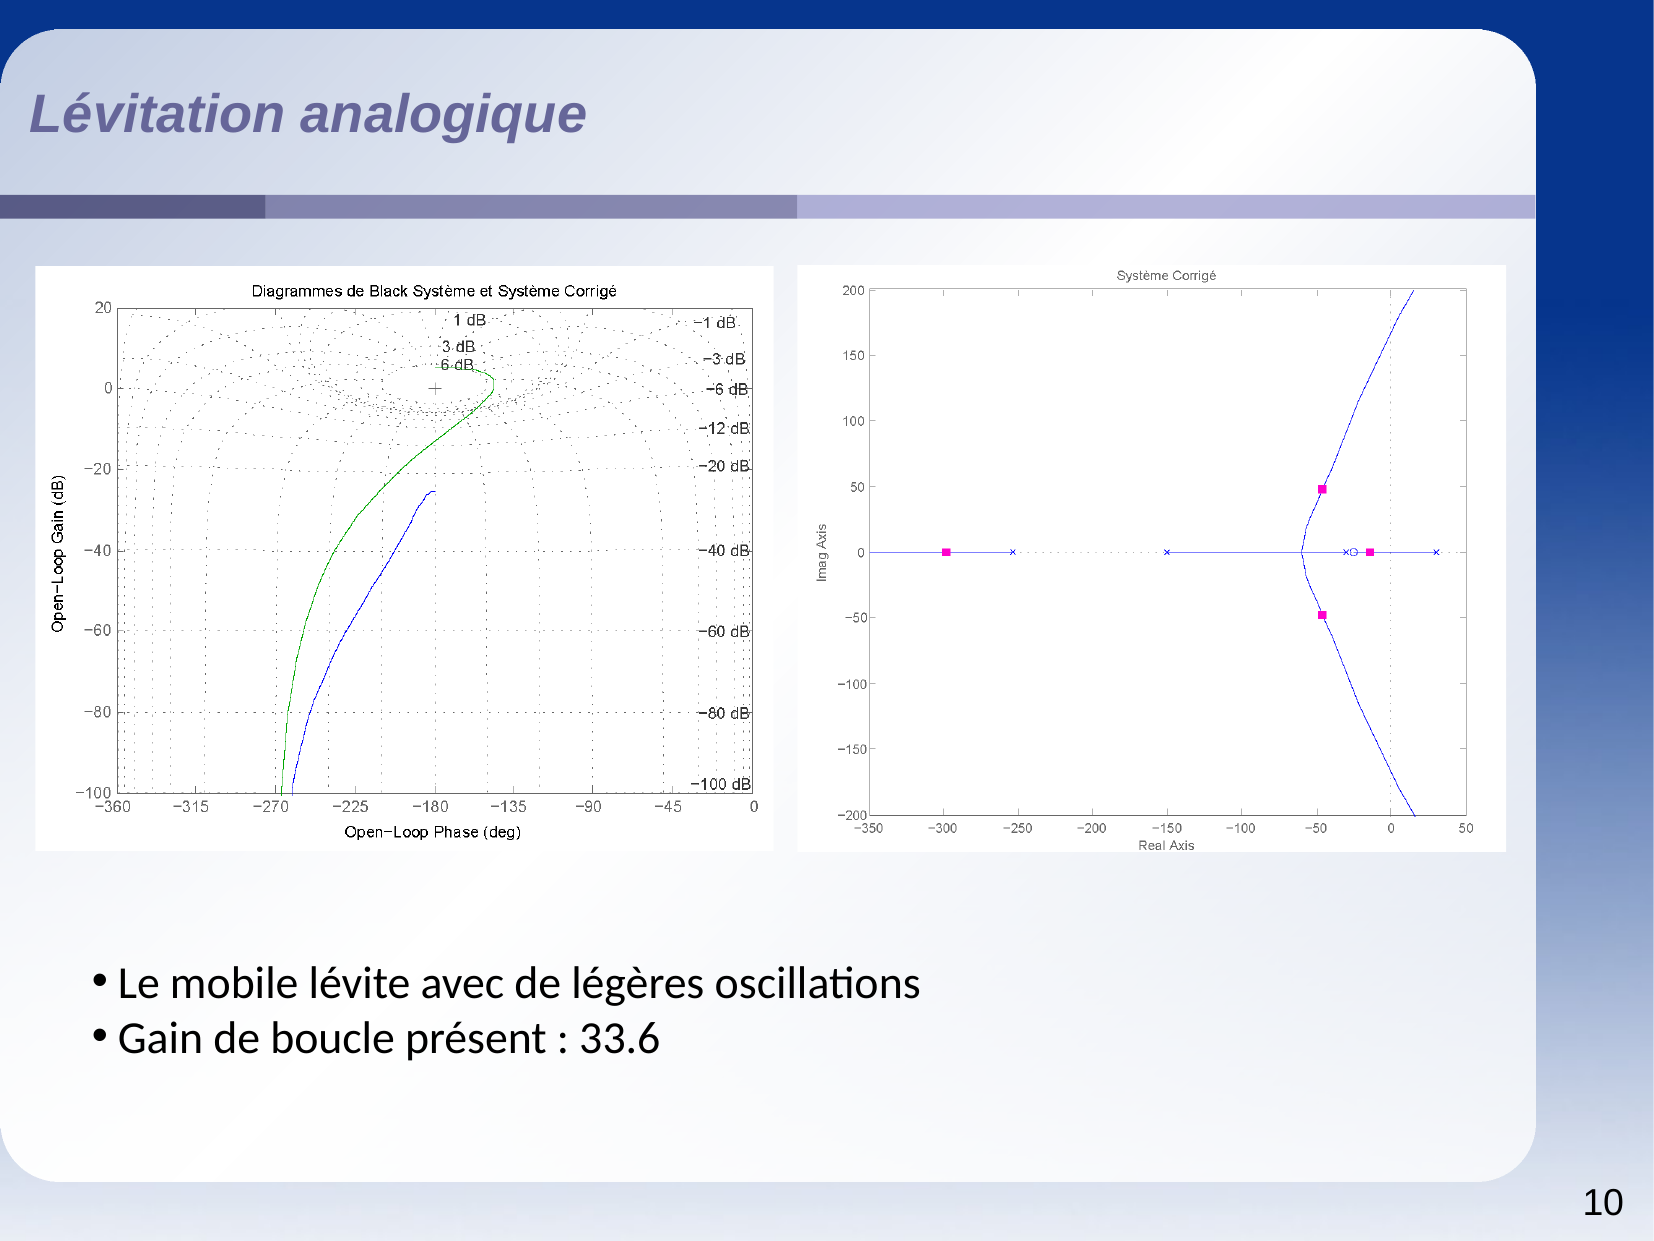

# Lévitation analogique
 Le mobile lévite avec de légères oscillations
 Gain de boucle présent : 33.6
10